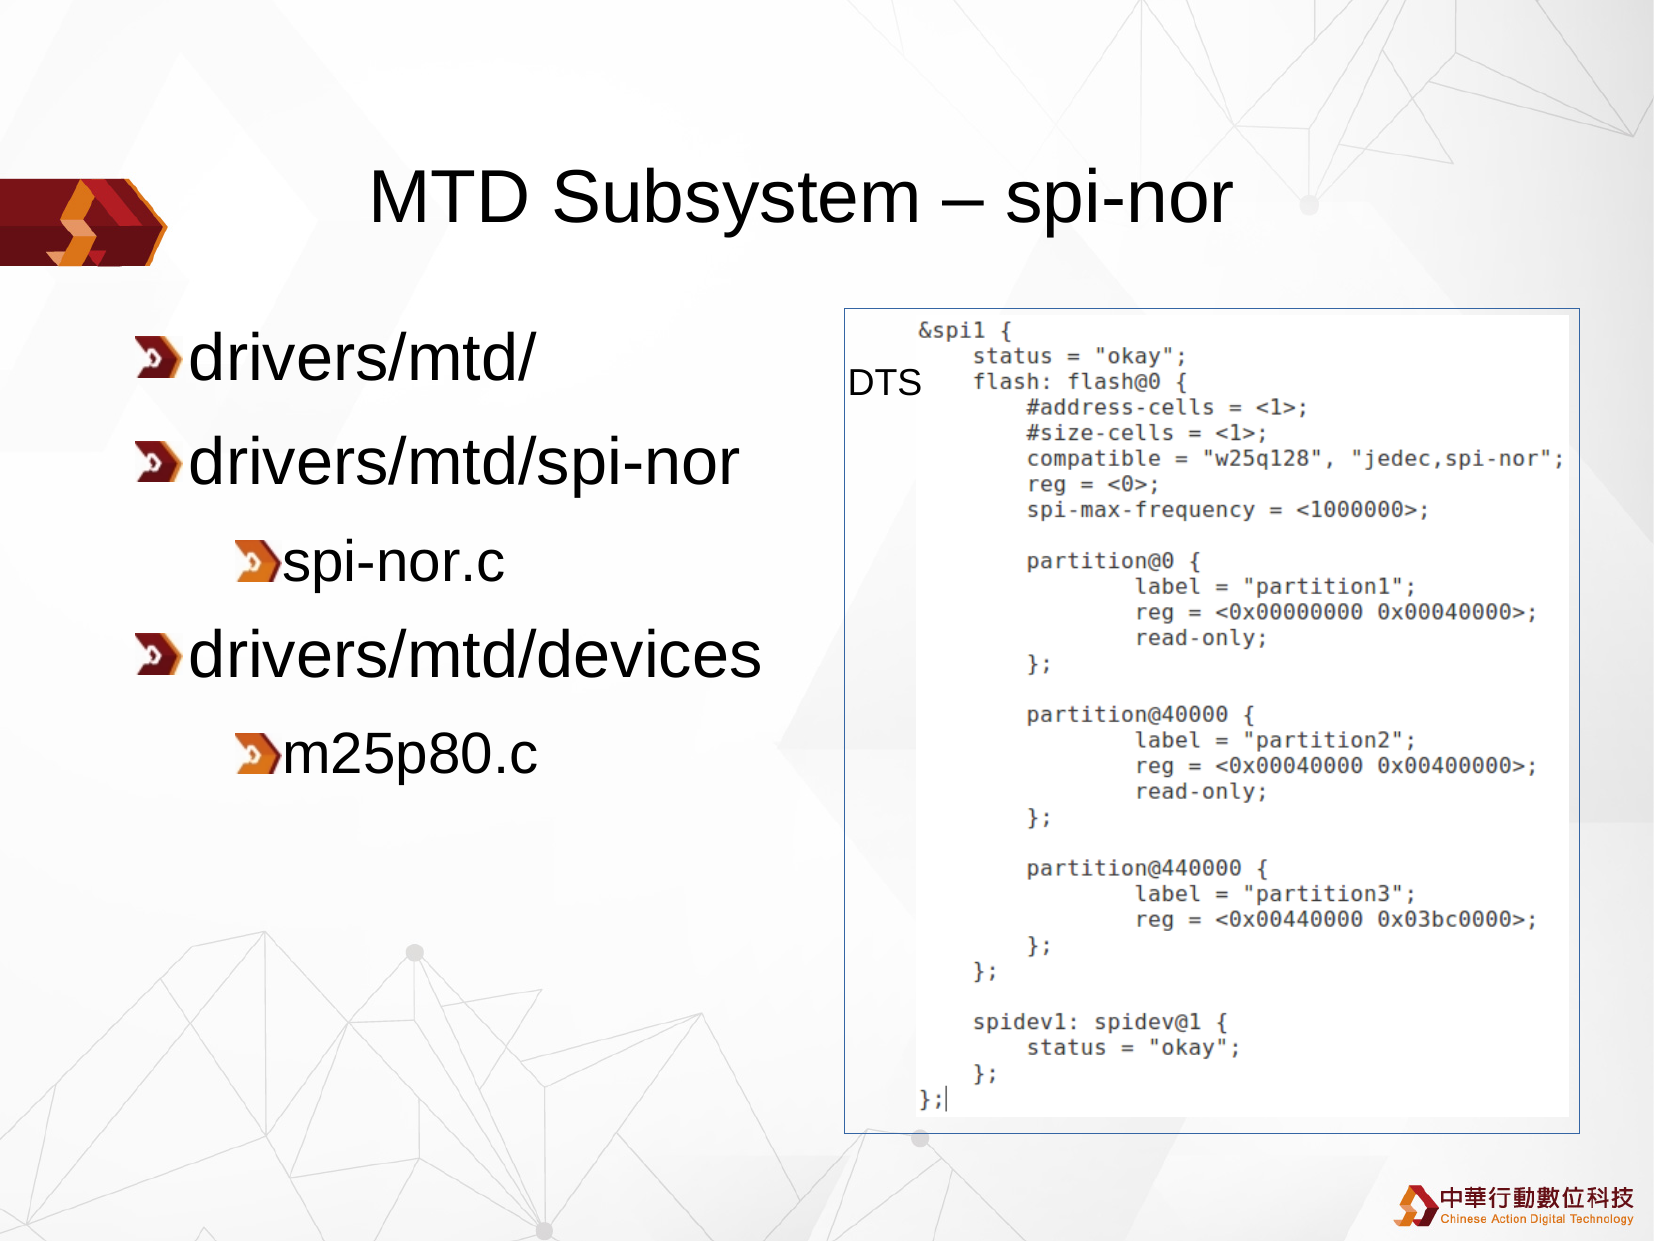

# MTD Subsystem – spi-nor
drivers/mtd/
drivers/mtd/spi-nor
spi-nor.c
drivers/mtd/devices
m25p80.c
DTS
23